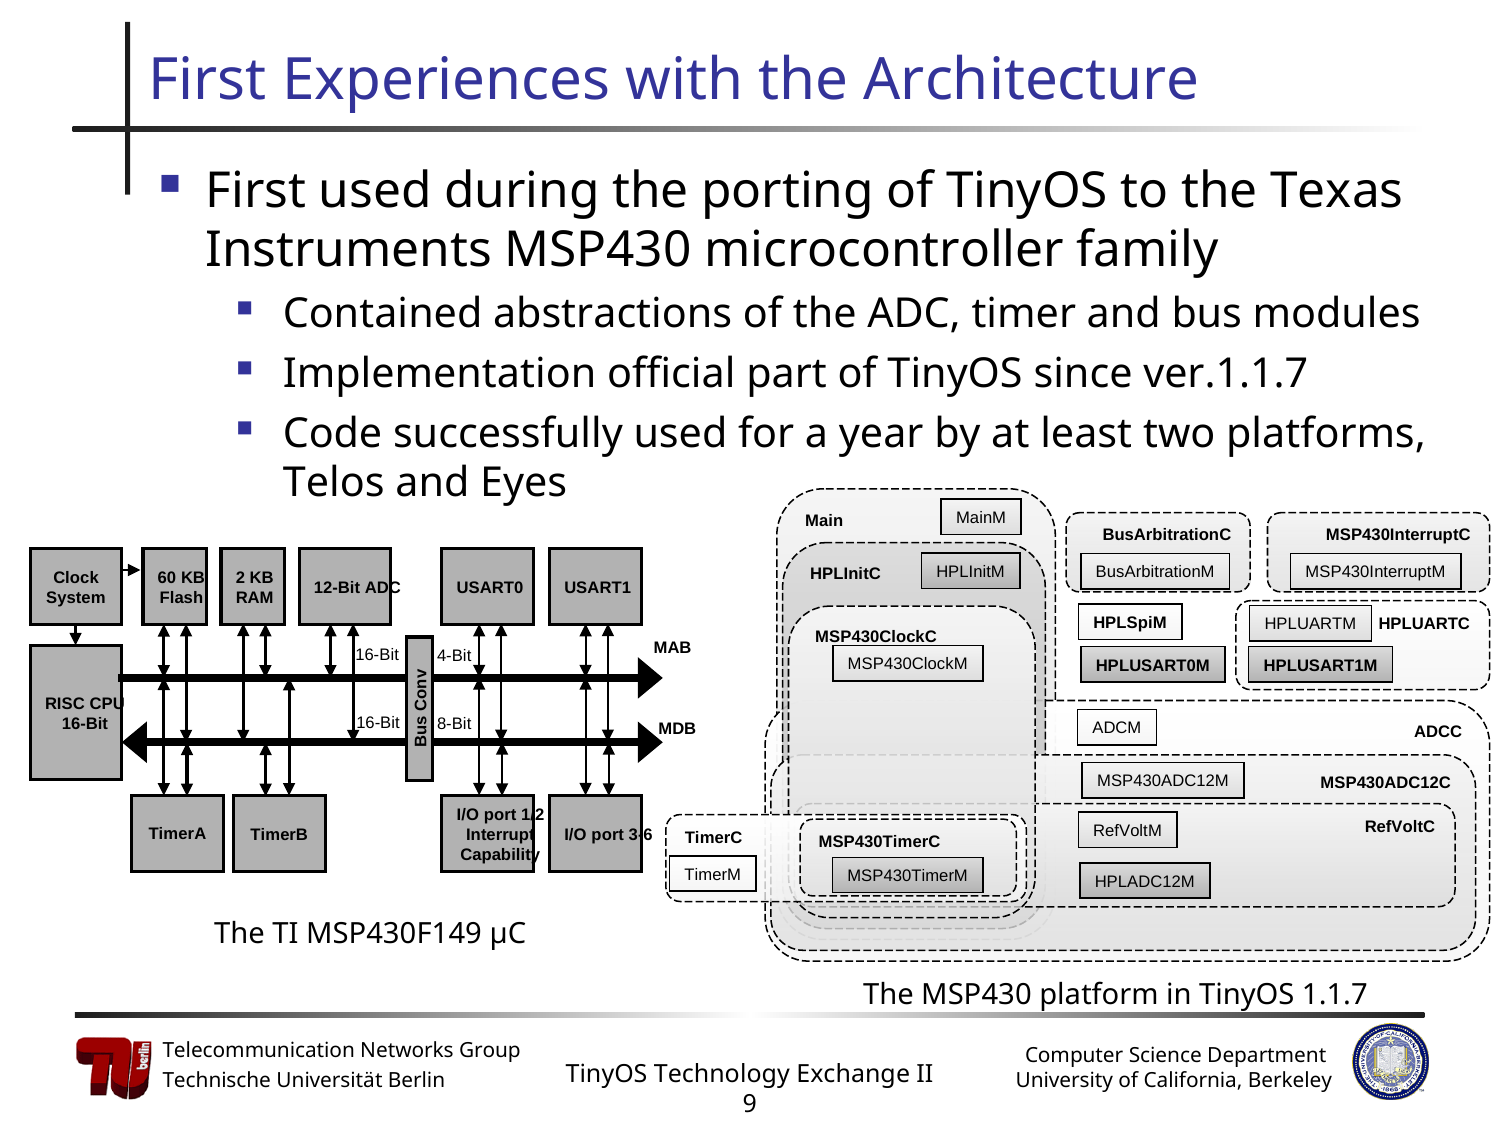

# First Experiences with the Architecture
First used during the porting of TinyOS to the Texas Instruments MSP430 microcontroller family
Contained abstractions of the ADC, timer and bus modules
Implementation official part of TinyOS since ver.1.1.7
Code successfully used for a year by at least two platforms, Telos and Eyes
Main
MainM
BusArbitrationC
MSP430InterruptC
HPLInitC
HPLInitM
BusArbitrationM
MSP430InterruptM
HPLUARTC
HPLSpiM
HPLUARTM
MSP430ClockC
MSP430ClockM
HPLUSART0M
HPLUSART1M
ADCC
ADCM
MSP430ADC12C
MSP430ADC12M
RefVoltC
RefVoltM
TimerC
MSP430TimerC
TimerM
MSP430TimerM
HPLADC12M
Clock
System
60 KB
Flash
2 KB
RAM
12-Bit ADC
USART0
USART1
MAB
16-Bit
4-Bit
Bus Conv
RISC CPU
16-Bit
16-Bit
8-Bit
MDB
TimerA
TimerB
I/O port 1/2
Interrupt
Capability
I/O port 3-6
The TI MSP430F149 μC
The MSP430 platform in TinyOS 1.1.7